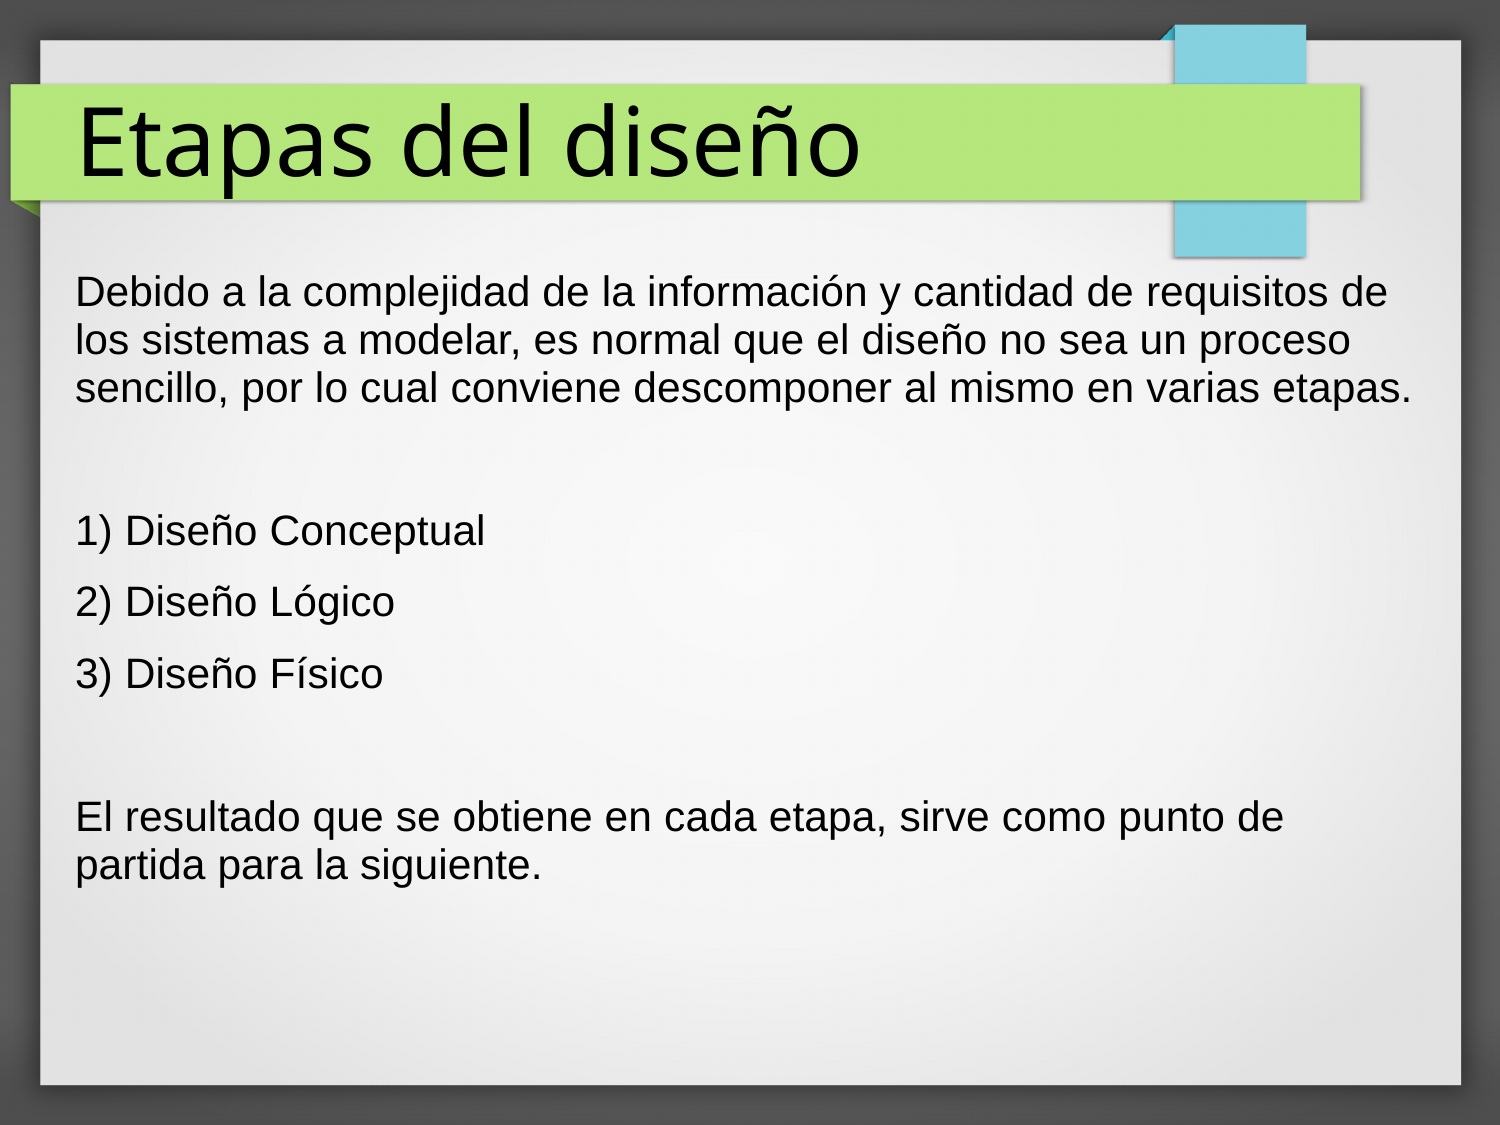

# Etapas del diseño
Debido a la complejidad de la información y cantidad de requisitos de los sistemas a modelar, es normal que el diseño no sea un proceso sencillo, por lo cual conviene descomponer al mismo en varias etapas.
1) Diseño Conceptual
2) Diseño Lógico
3) Diseño Físico
El resultado que se obtiene en cada etapa, sirve como punto de partida para la siguiente.